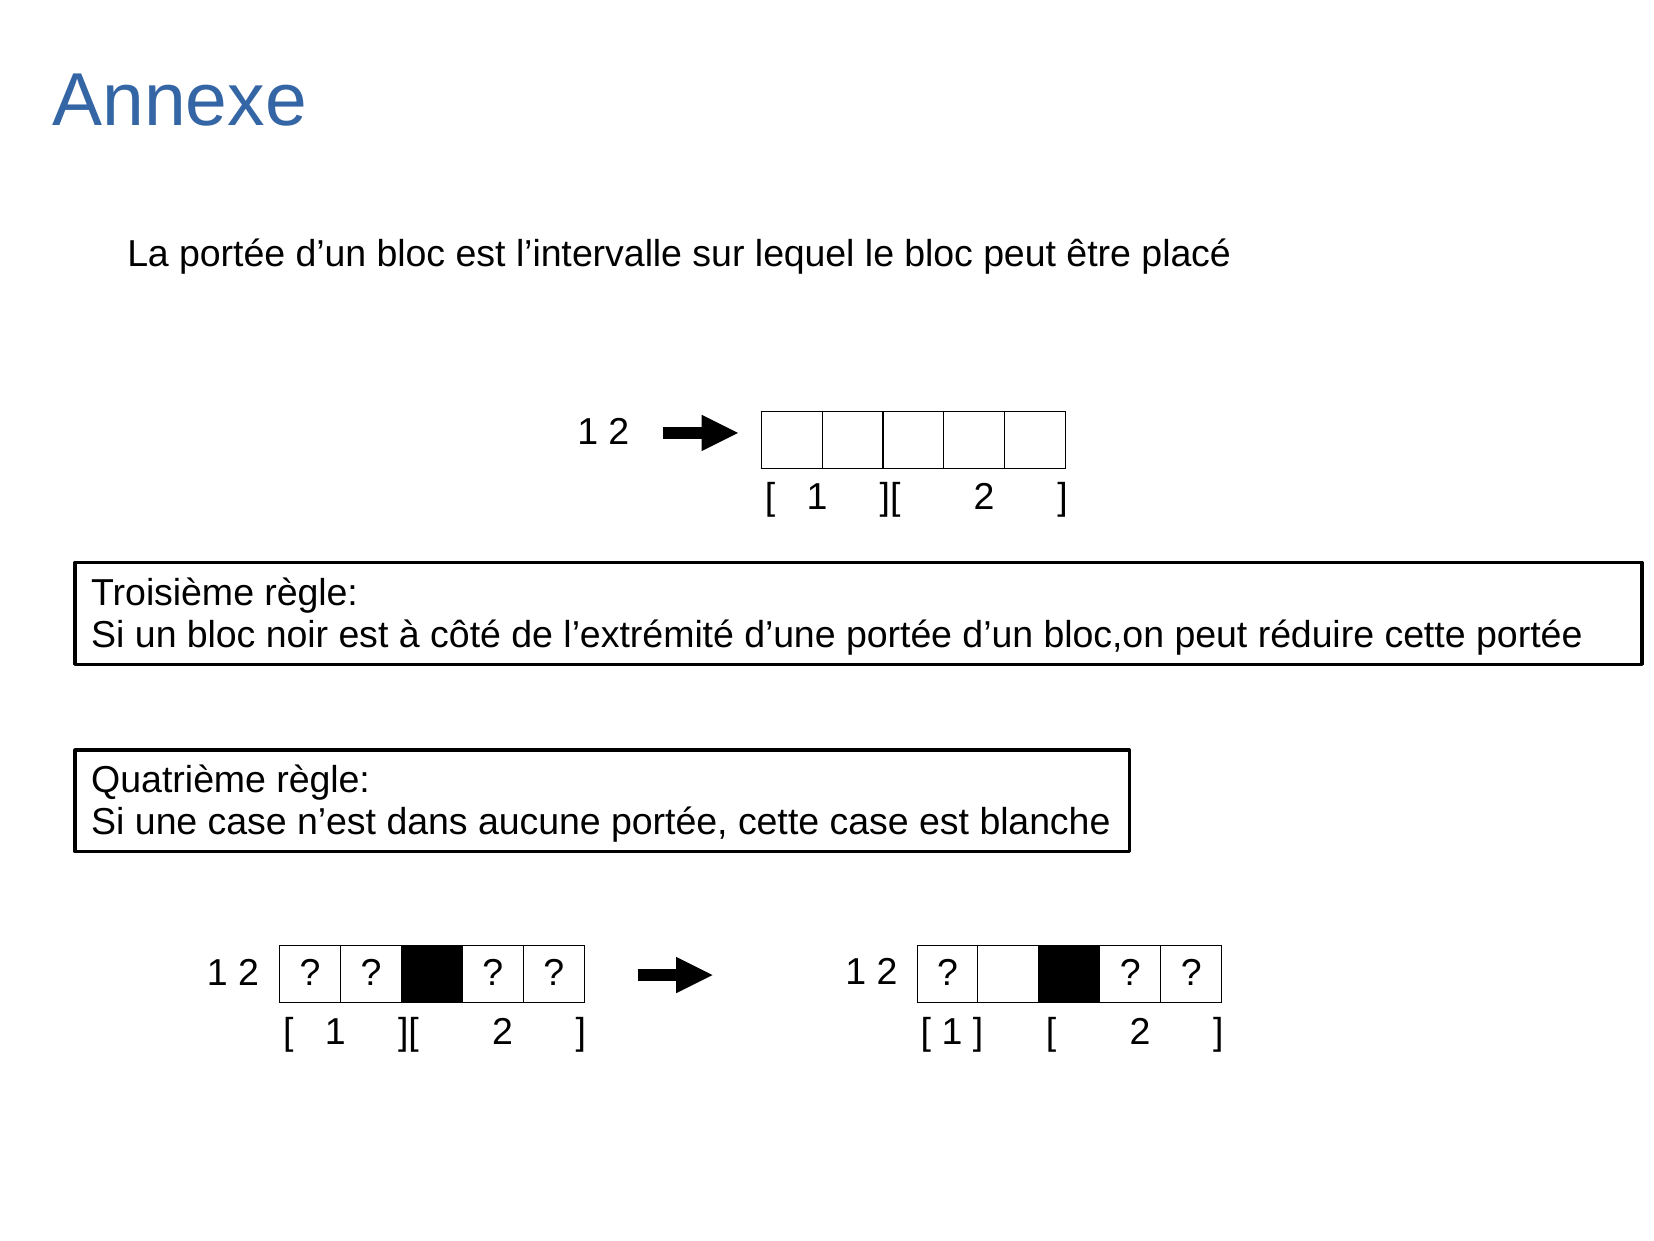

Annexe
La portée d’un bloc est l’intervalle sur lequel le bloc peut être placé
1 2
| | | | | |
| --- | --- | --- | --- | --- |
[ 1 ][ 2 ]
Troisième règle:
Si un bloc noir est à côté de l’extrémité d’une portée d’un bloc,on peut réduire cette portée
Quatrième règle:
Si une case n’est dans aucune portée, cette case est blanche
1 2
1 2
| ? | ? | | ? | ? |
| --- | --- | --- | --- | --- |
| ? | | | ? | ? |
| --- | --- | --- | --- | --- |
[ 1 ][ 2 ]
[ 1 ] [ 2 ]